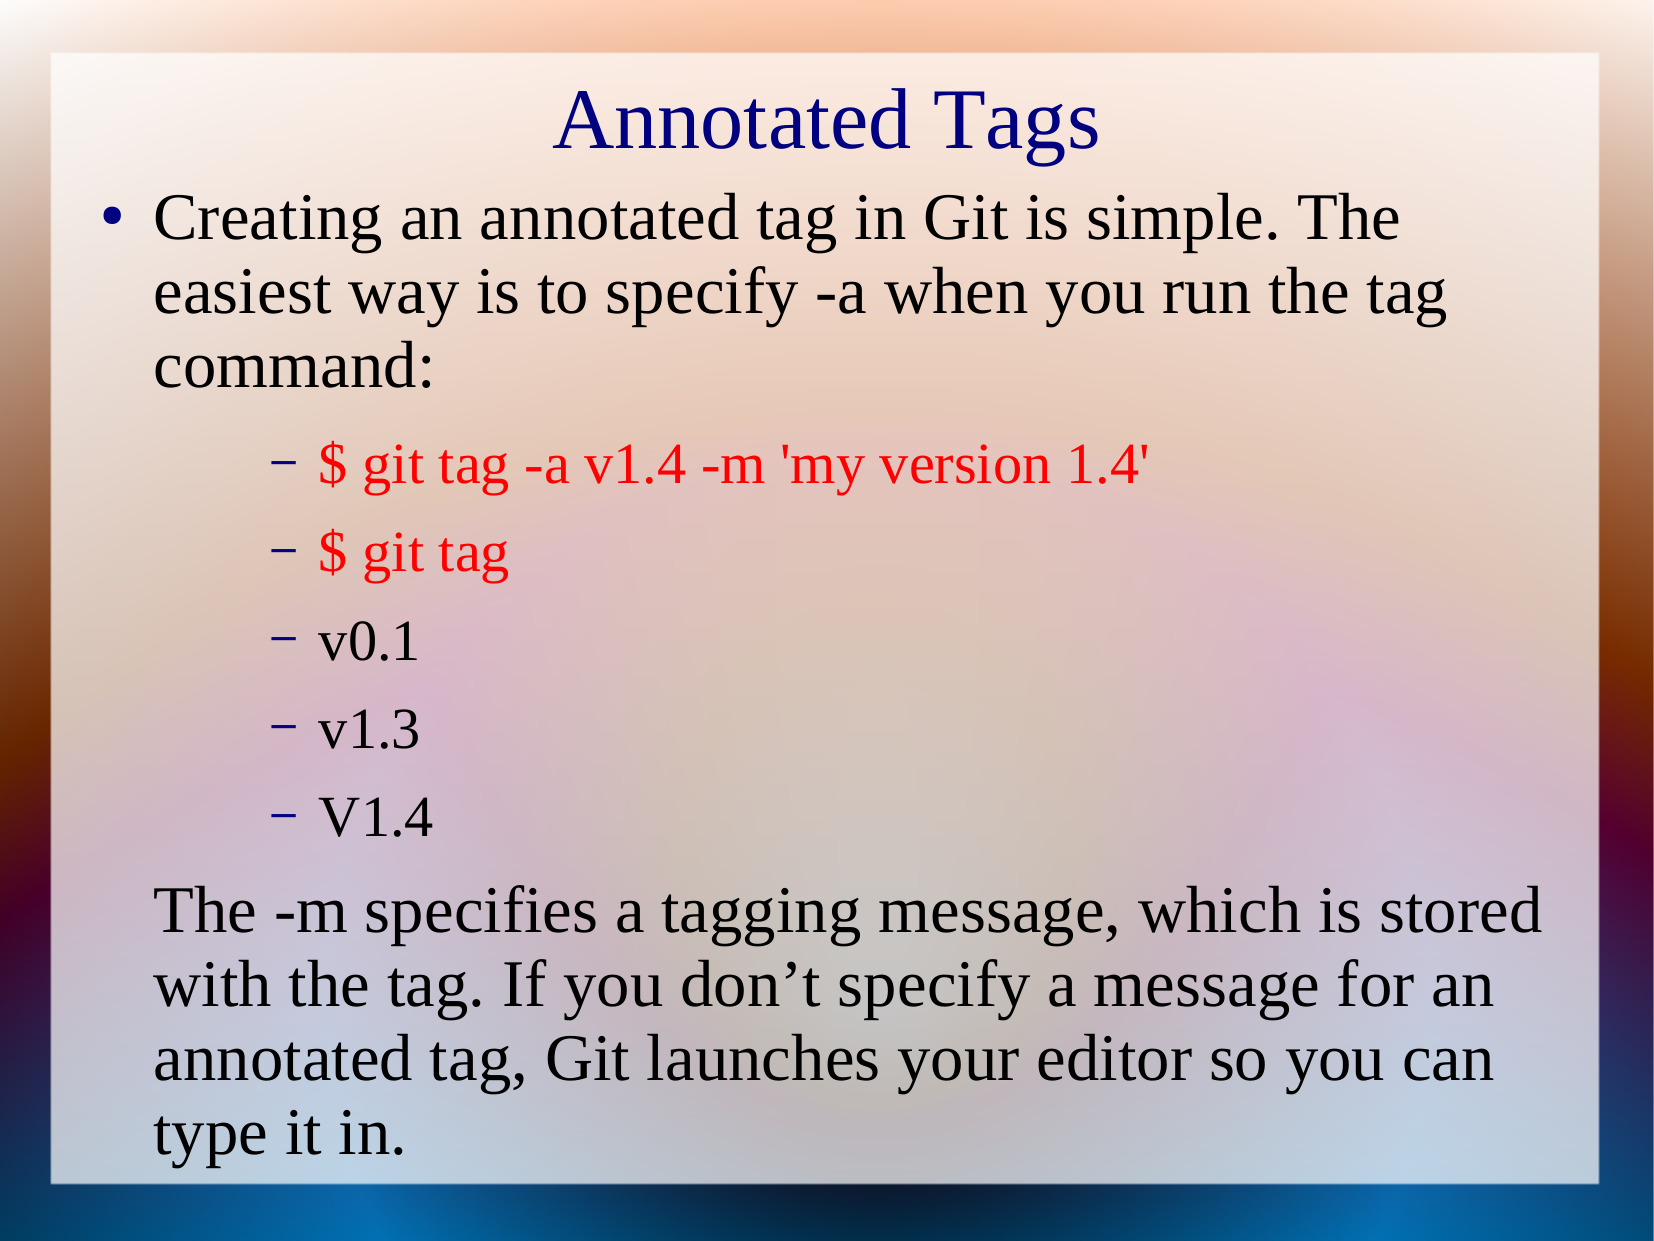

# Annotated Tags
Creating an annotated tag in Git is simple. The easiest way is to specify -a when you run the tag command:
$ git tag -a v1.4 -m 'my version 1.4'
$ git tag
v0.1
v1.3
V1.4
The -m specifies a tagging message, which is stored with the tag. If you don’t specify a message for an annotated tag, Git launches your editor so you can type it in.